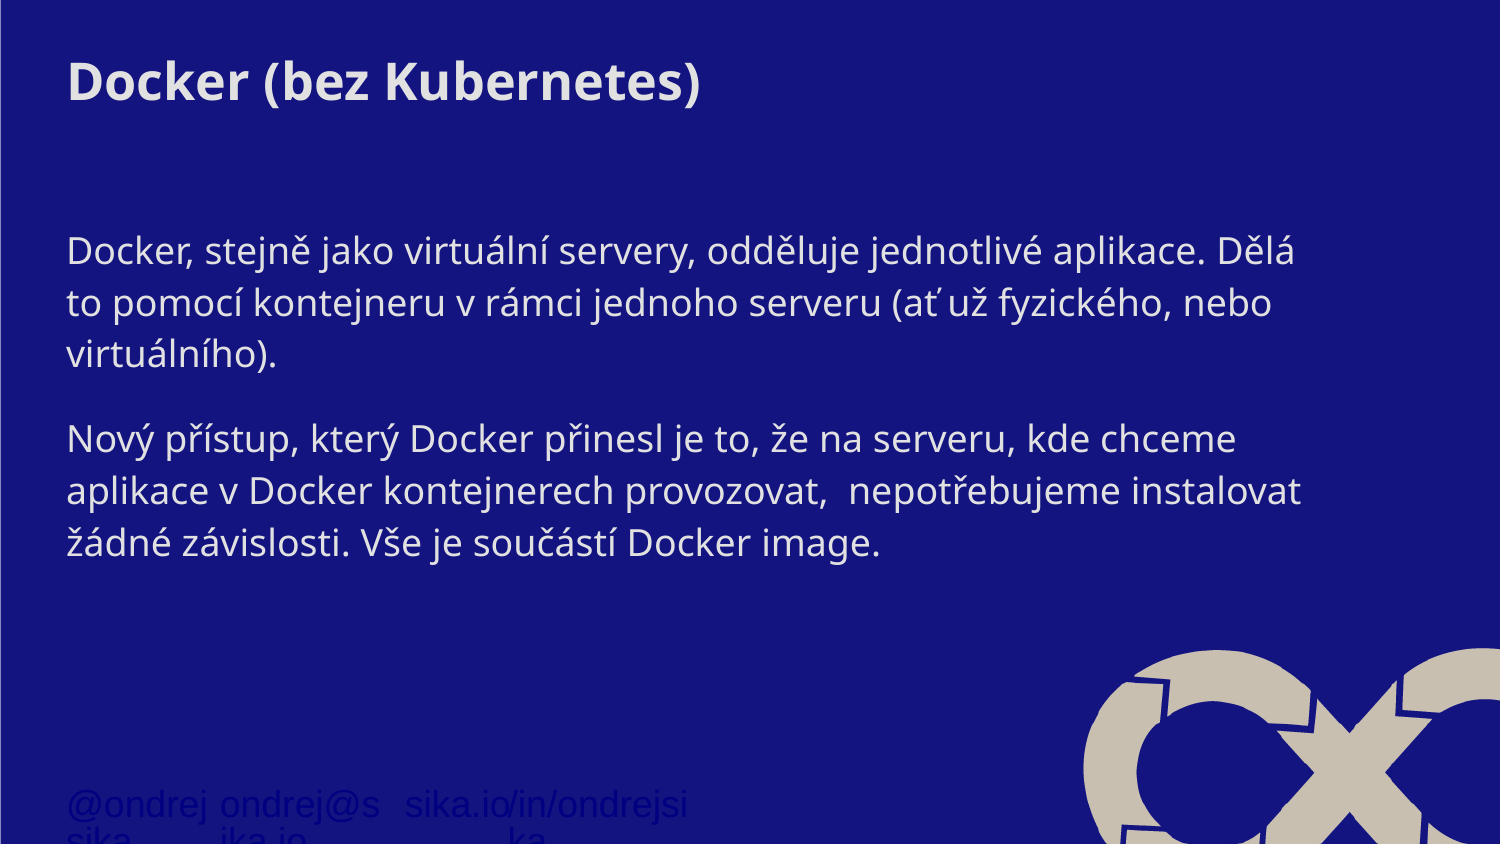

# Docker (bez Kubernetes)
Docker, stejně jako virtuální servery, odděluje jednotlivé aplikace. Dělá to pomocí kontejneru v rámci jednoho serveru (ať už fyzického, nebo virtuálního).
Nový přístup, který Docker přinesl je to, že na serveru, kde chceme aplikace v Docker kontejnerech provozovat, nepotřebujeme instalovat žádné závislosti. Vše je součástí Docker image.